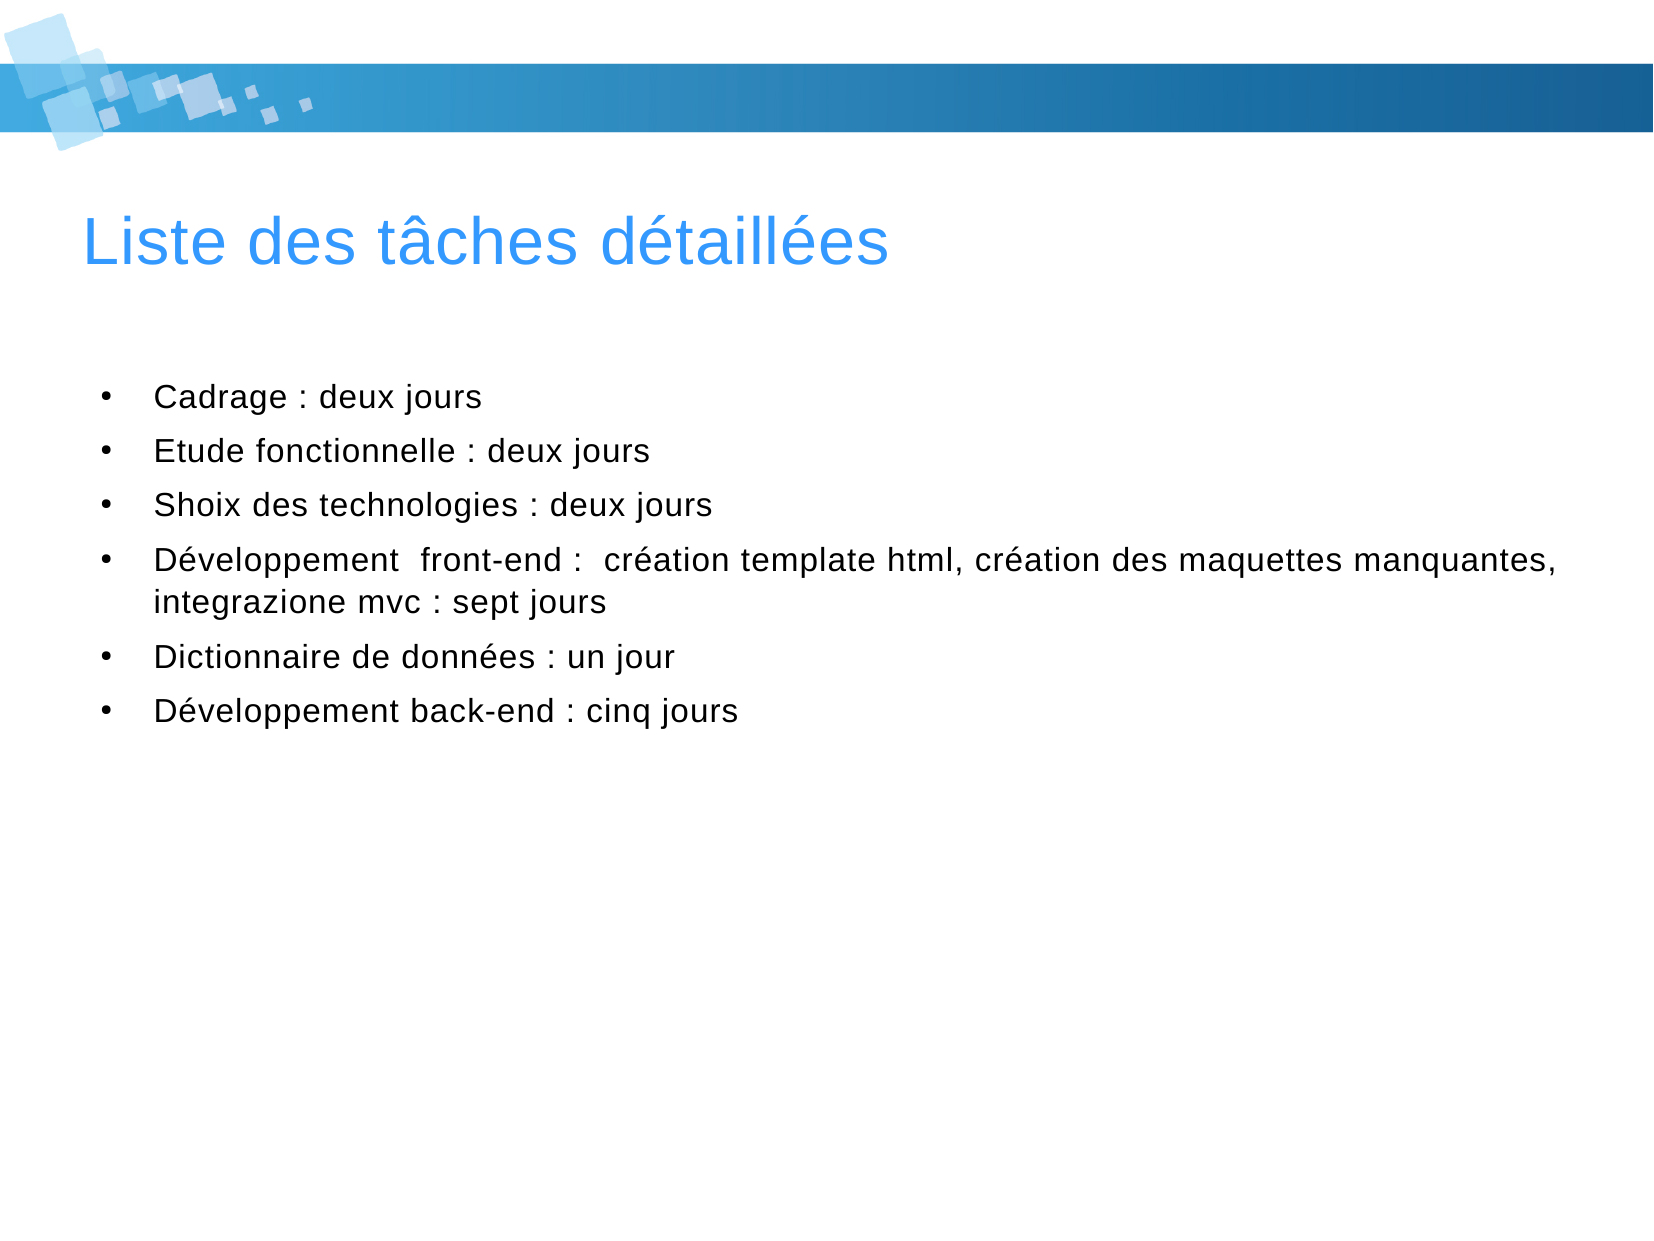

# Liste des tâches détaillées
Cadrage : deux jours
Etude fonctionnelle : deux jours
Shoix des technologies : deux jours
Développement front-end : création template html, création des maquettes manquantes, integrazione mvc : sept jours
Dictionnaire de données : un jour
Développement back-end : cinq jours